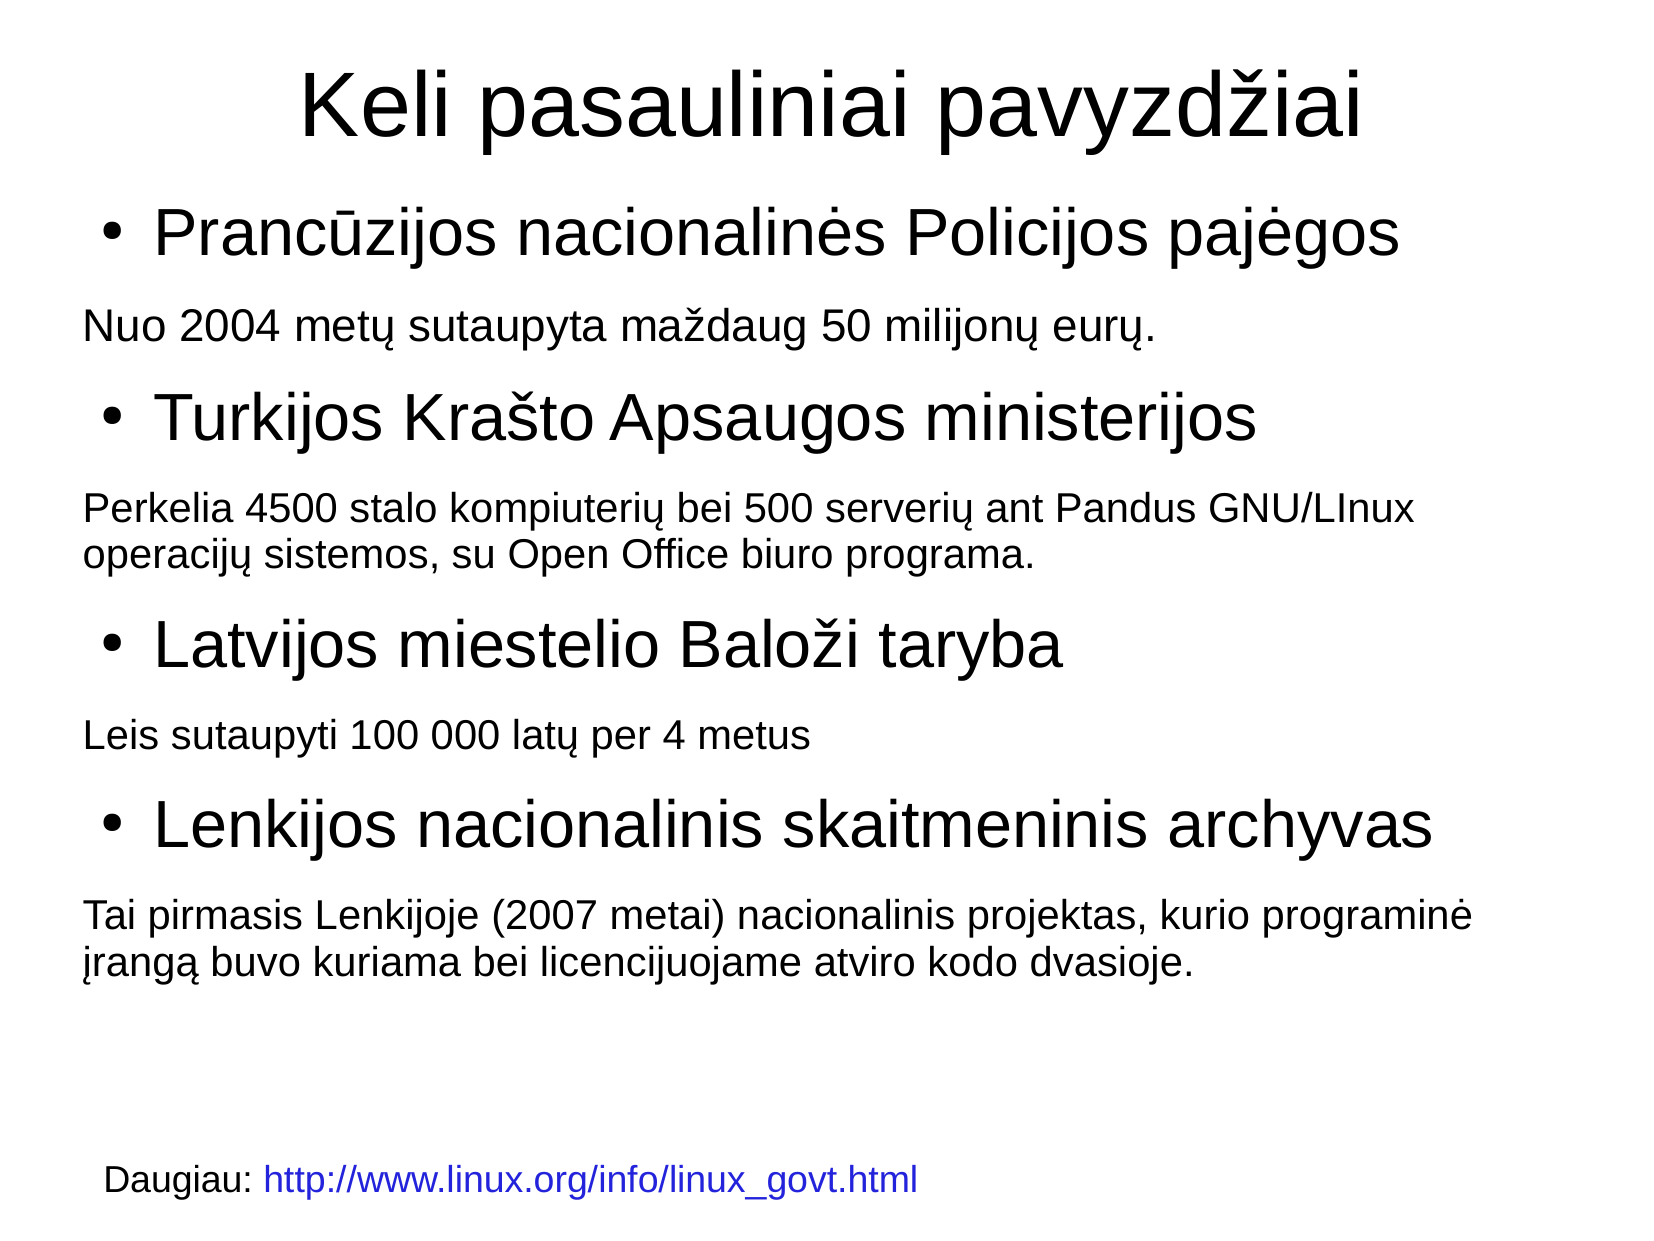

# Keli pasauliniai pavyzdžiai
Prancūzijos nacionalinės Policijos pajėgos
Nuo 2004 metų sutaupyta maždaug 50 milijonų eurų.
Turkijos Krašto Apsaugos ministerijos
Perkelia 4500 stalo kompiuterių bei 500 serverių ant Pandus GNU/LInux operacijų sistemos, su Open Office biuro programa.
Latvijos miestelio Baloži taryba
Leis sutaupyti 100 000 latų per 4 metus
Lenkijos nacionalinis skaitmeninis archyvas
Tai pirmasis Lenkijoje (2007 metai) nacionalinis projektas, kurio programinė įrangą buvo kuriama bei licencijuojame atviro kodo dvasioje.
Daugiau: http://www.linux.org/info/linux_govt.html